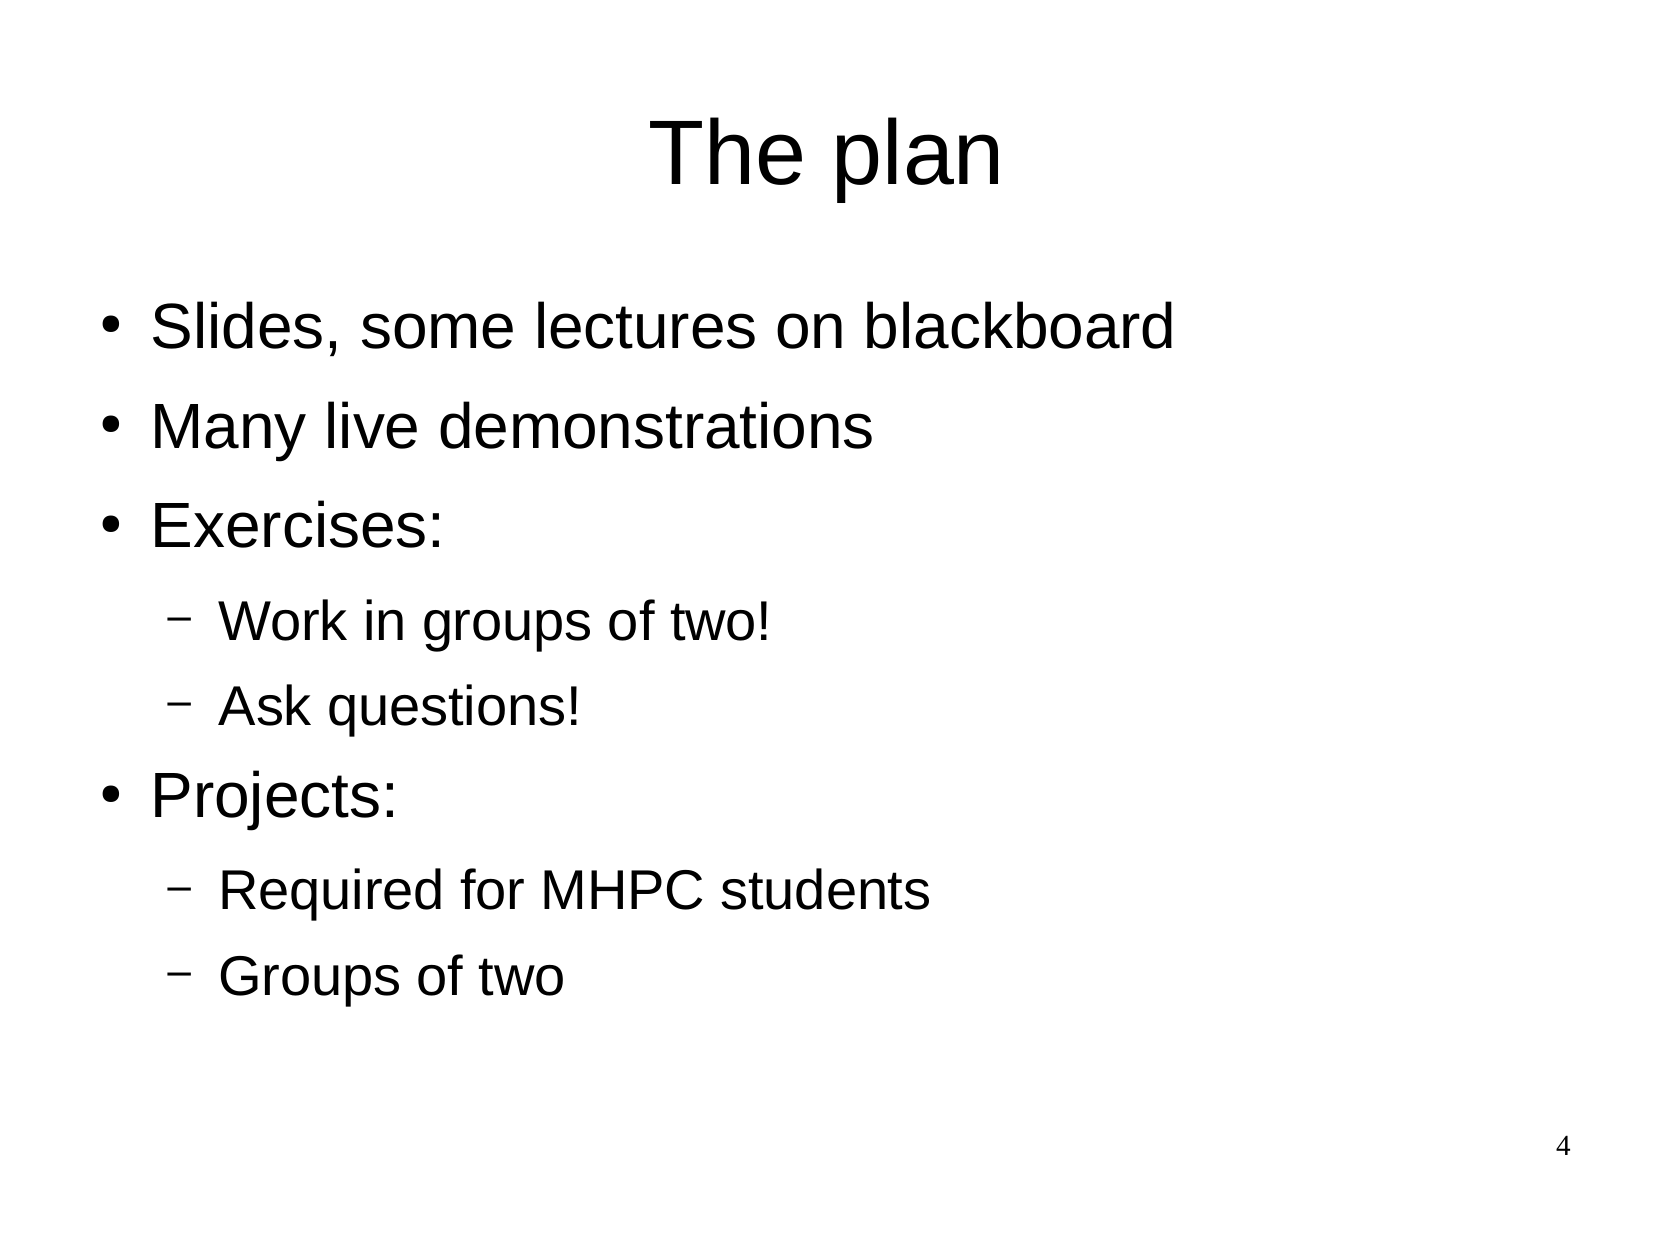

# The plan
Slides, some lectures on blackboard
Many live demonstrations
Exercises:
Work in groups of two!
Ask questions!
Projects:
Required for MHPC students
Groups of two
4